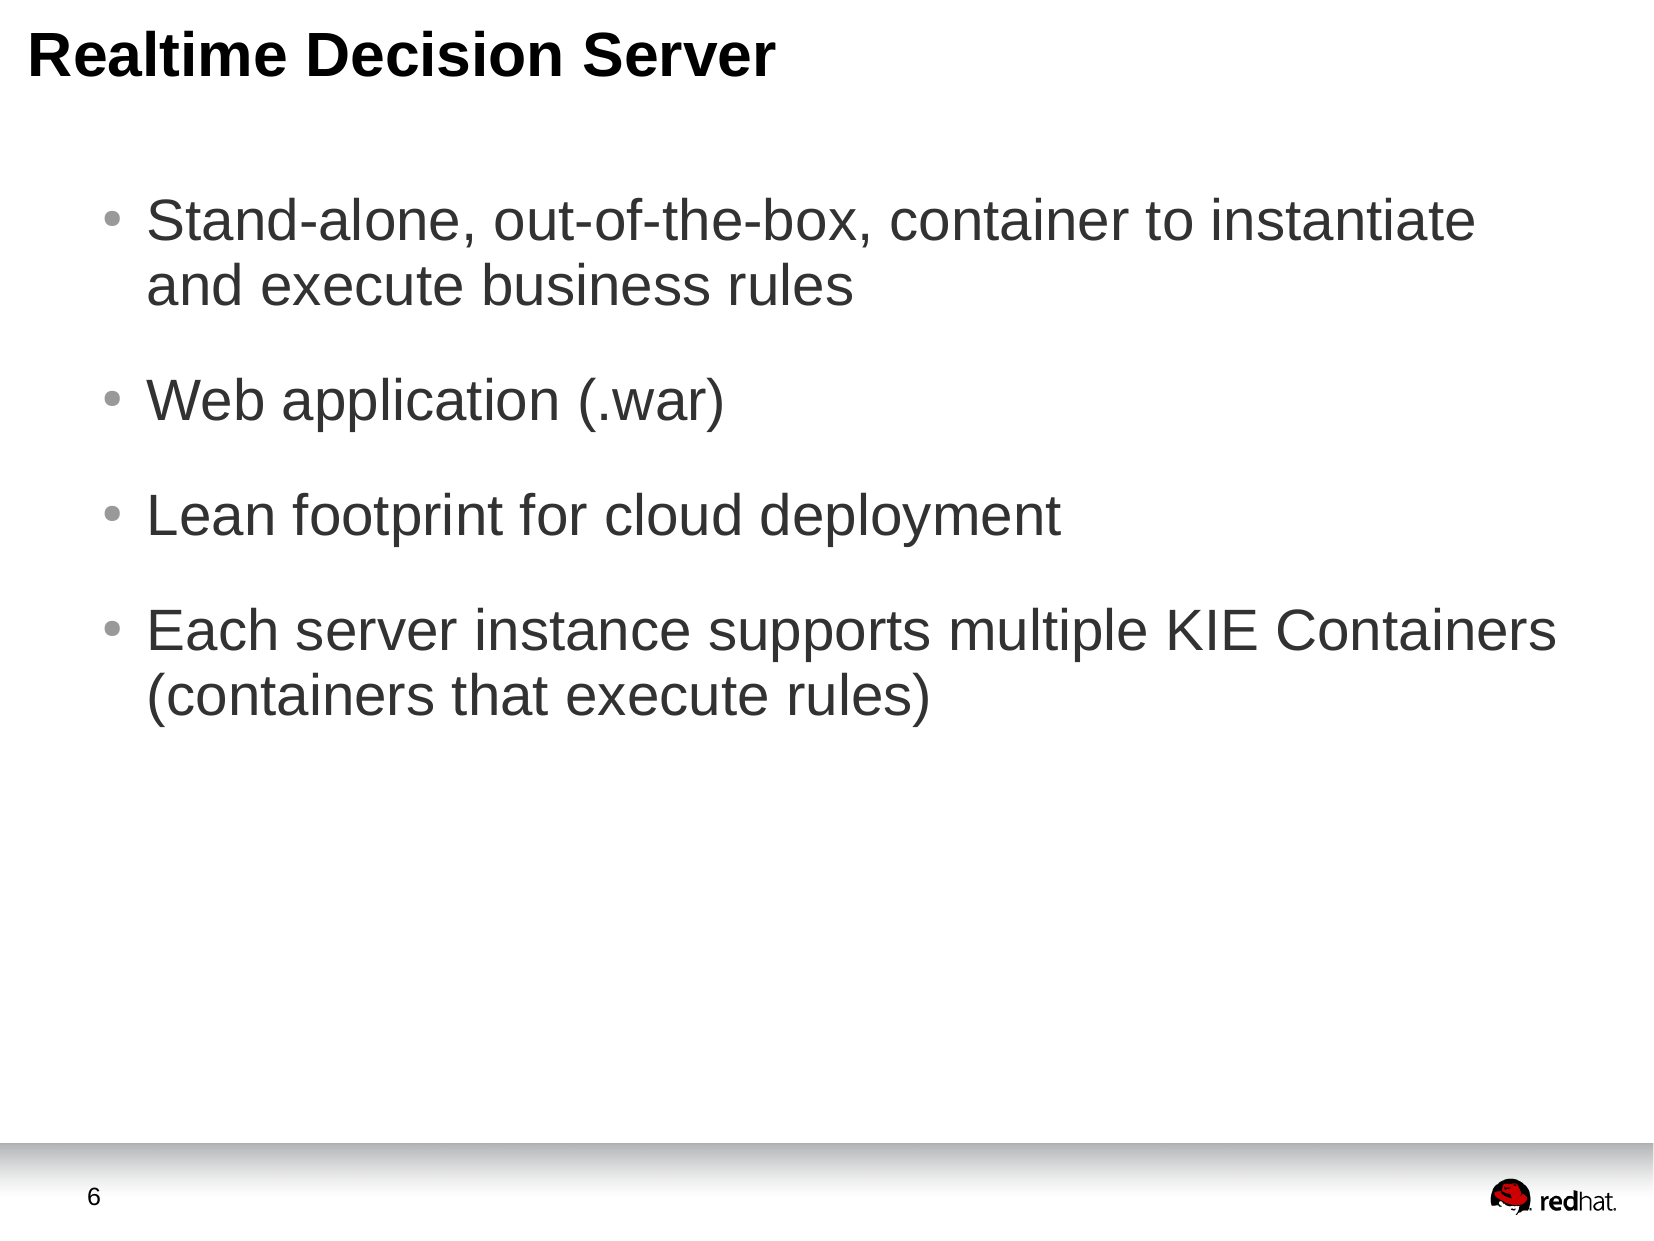

# Realtime Decision Server
Stand-alone, out-of-the-box, container to instantiate and execute business rules
Web application (.war)
Lean footprint for cloud deployment
Each server instance supports multiple KIE Containers (containers that execute rules)